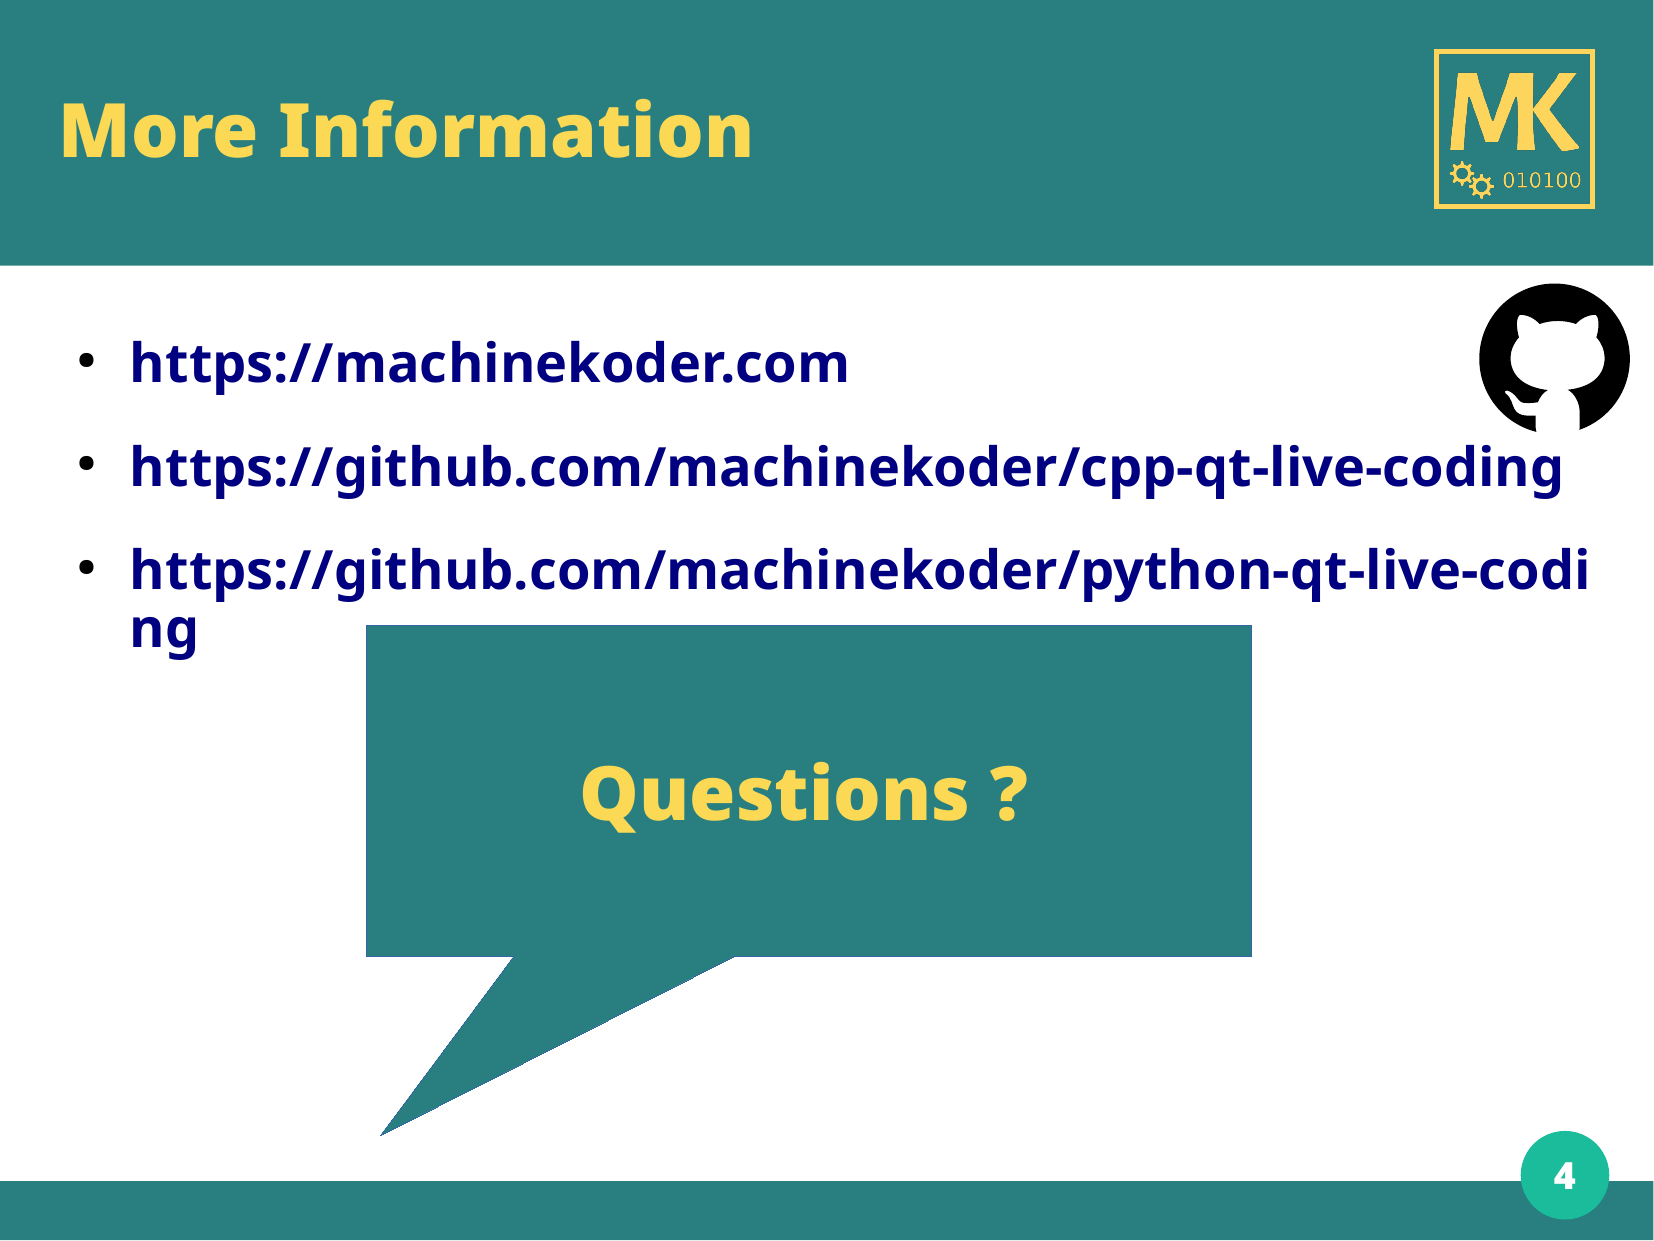

# More Information
https://machinekoder.com
https://github.com/machinekoder/cpp-qt-live-coding
https://github.com/machinekoder/python-qt-live-coding
Questions ?
4